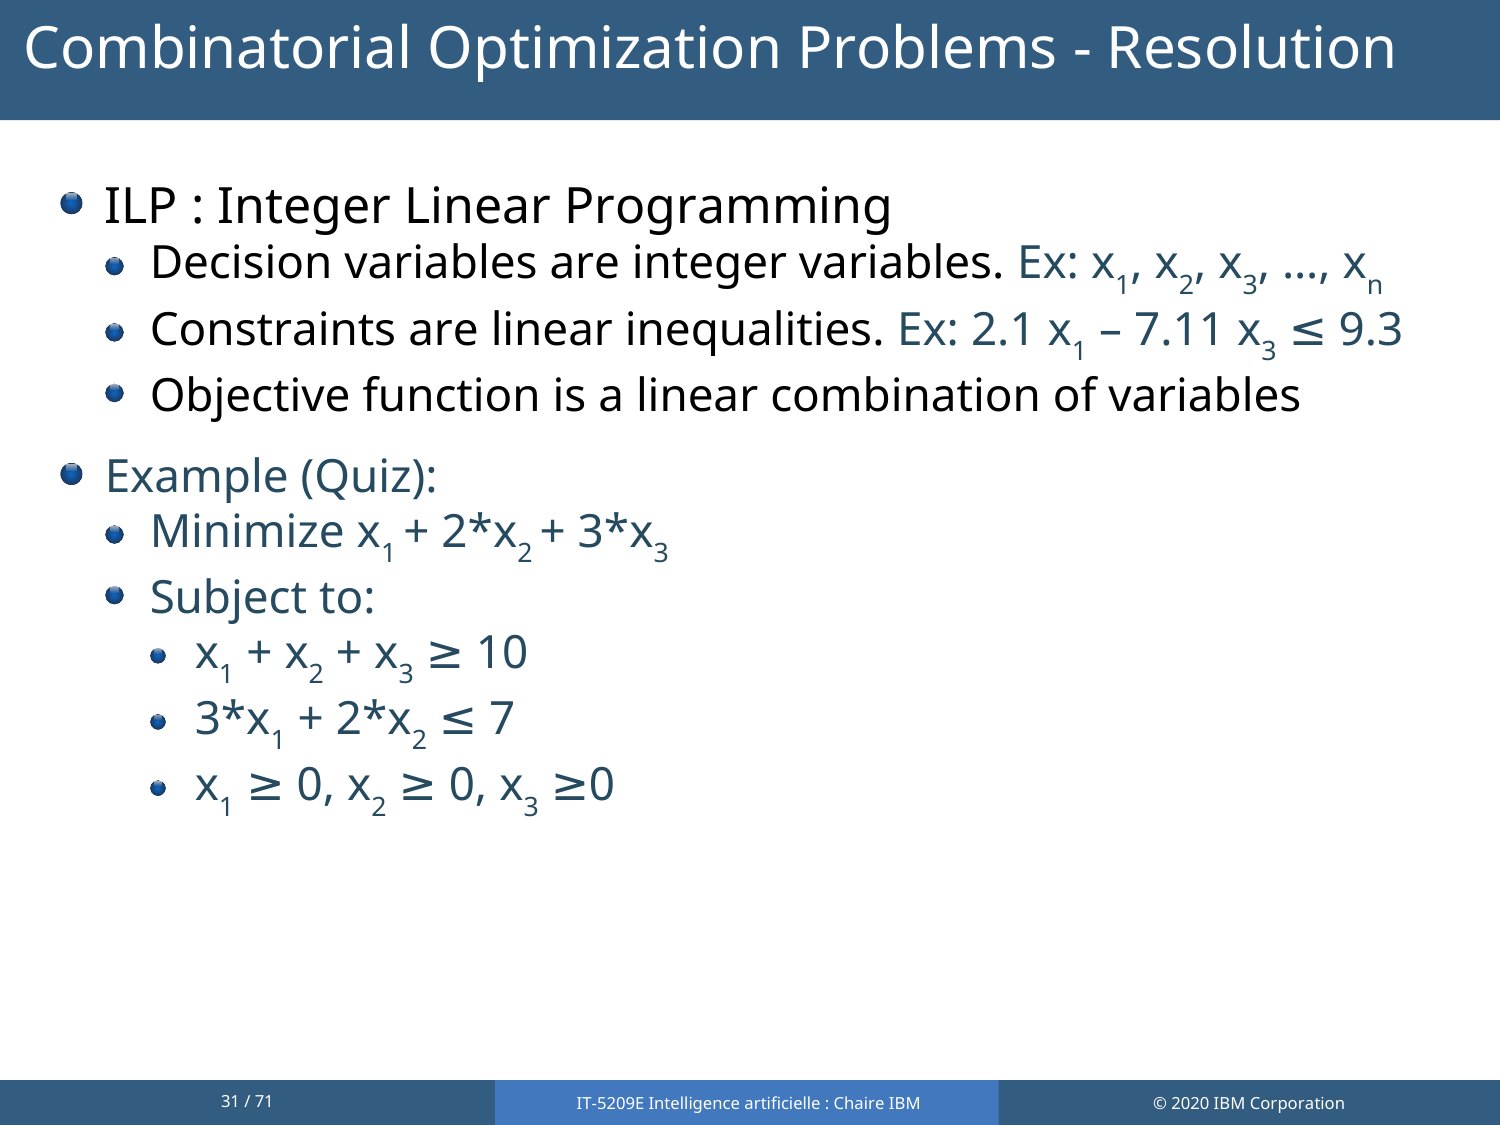

# Combinatorial Optimization Problems - Resolution
ILP : Integer Linear Programming
Decision variables are integer variables. Ex: x1, x2, x3, …, xn
Constraints are linear inequalities. Ex: 2.1 x1 – 7.11 x3 ≤ 9.3
Objective function is a linear combination of variables
Example (Quiz):
Minimize x1 + 2*x2 + 3*x3
Subject to:
x1 + x2 + x3 ≥ 10
3*x1 + 2*x2 ≤ 7
x1 ≥ 0, x2 ≥ 0, x3 ≥0